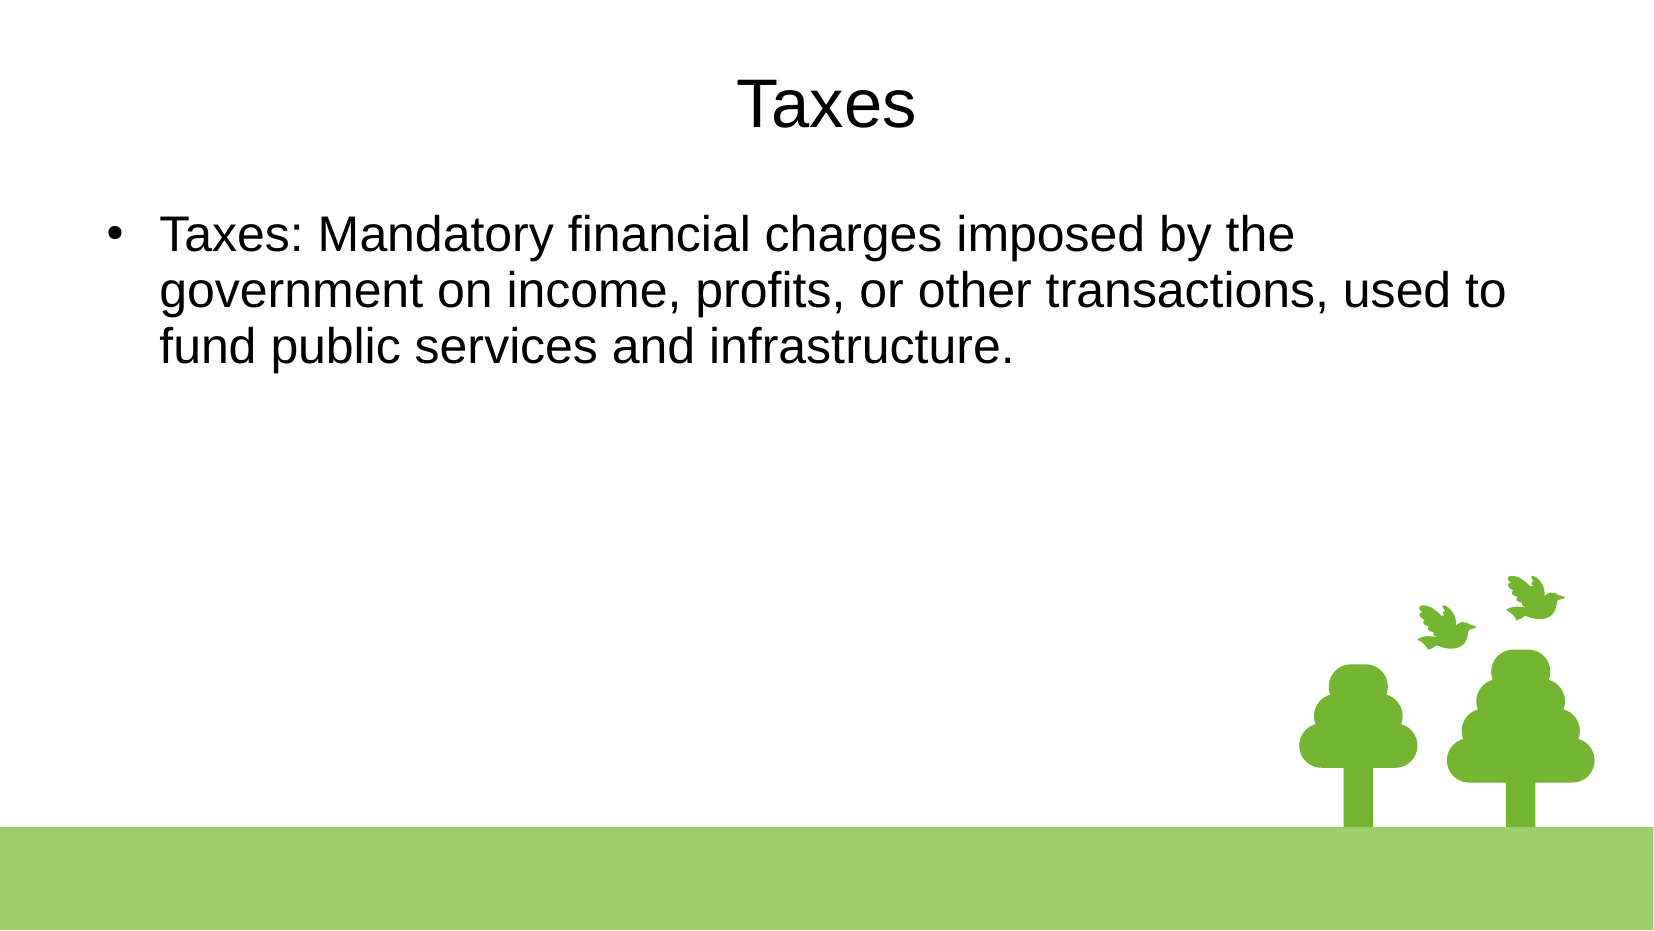

# Taxes
Taxes: Mandatory financial charges imposed by the government on income, profits, or other transactions, used to fund public services and infrastructure.